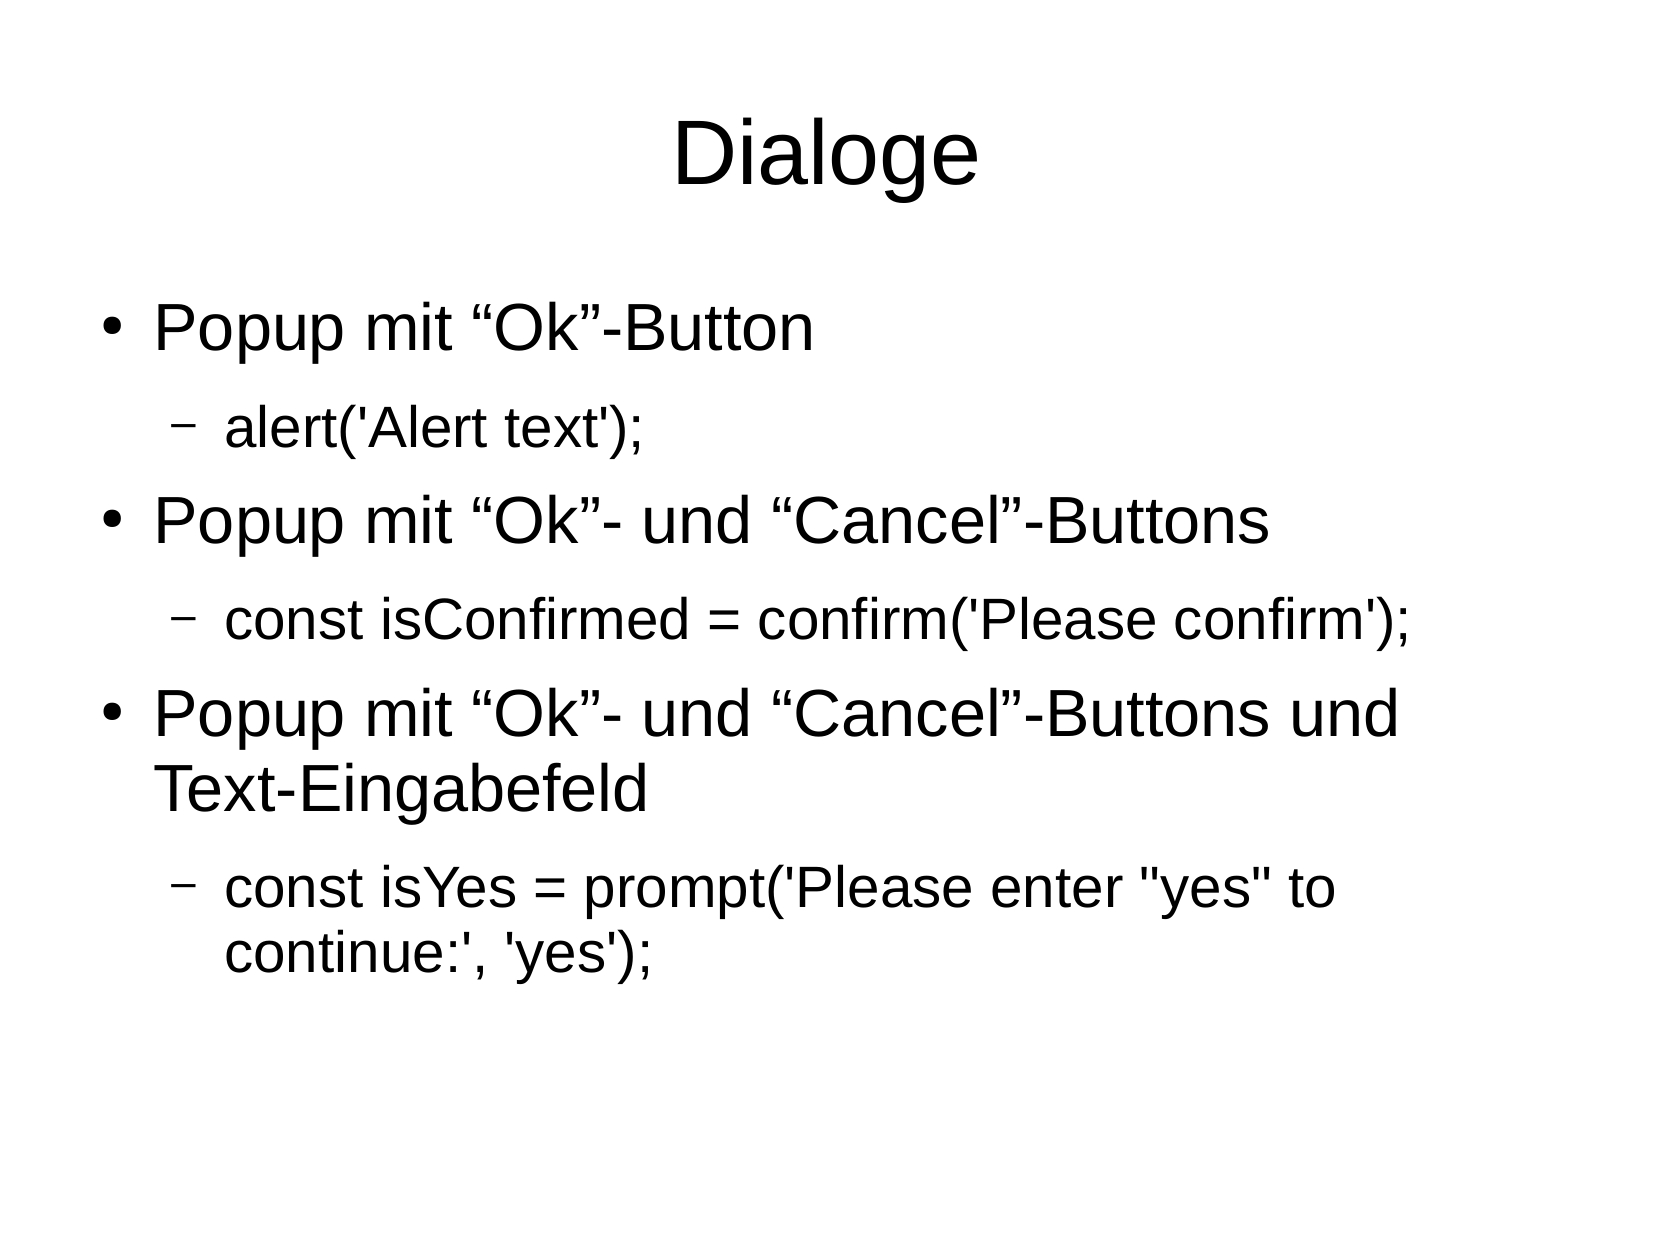

# Dialoge
Popup mit “Ok”-Button
alert('Alert text');
Popup mit “Ok”- und “Cancel”-Buttons
const isConfirmed = confirm('Please confirm');
Popup mit “Ok”- und “Cancel”-Buttons und
Text-Eingabefeld
const isYes = prompt('Please enter "yes" to continue:', 'yes');